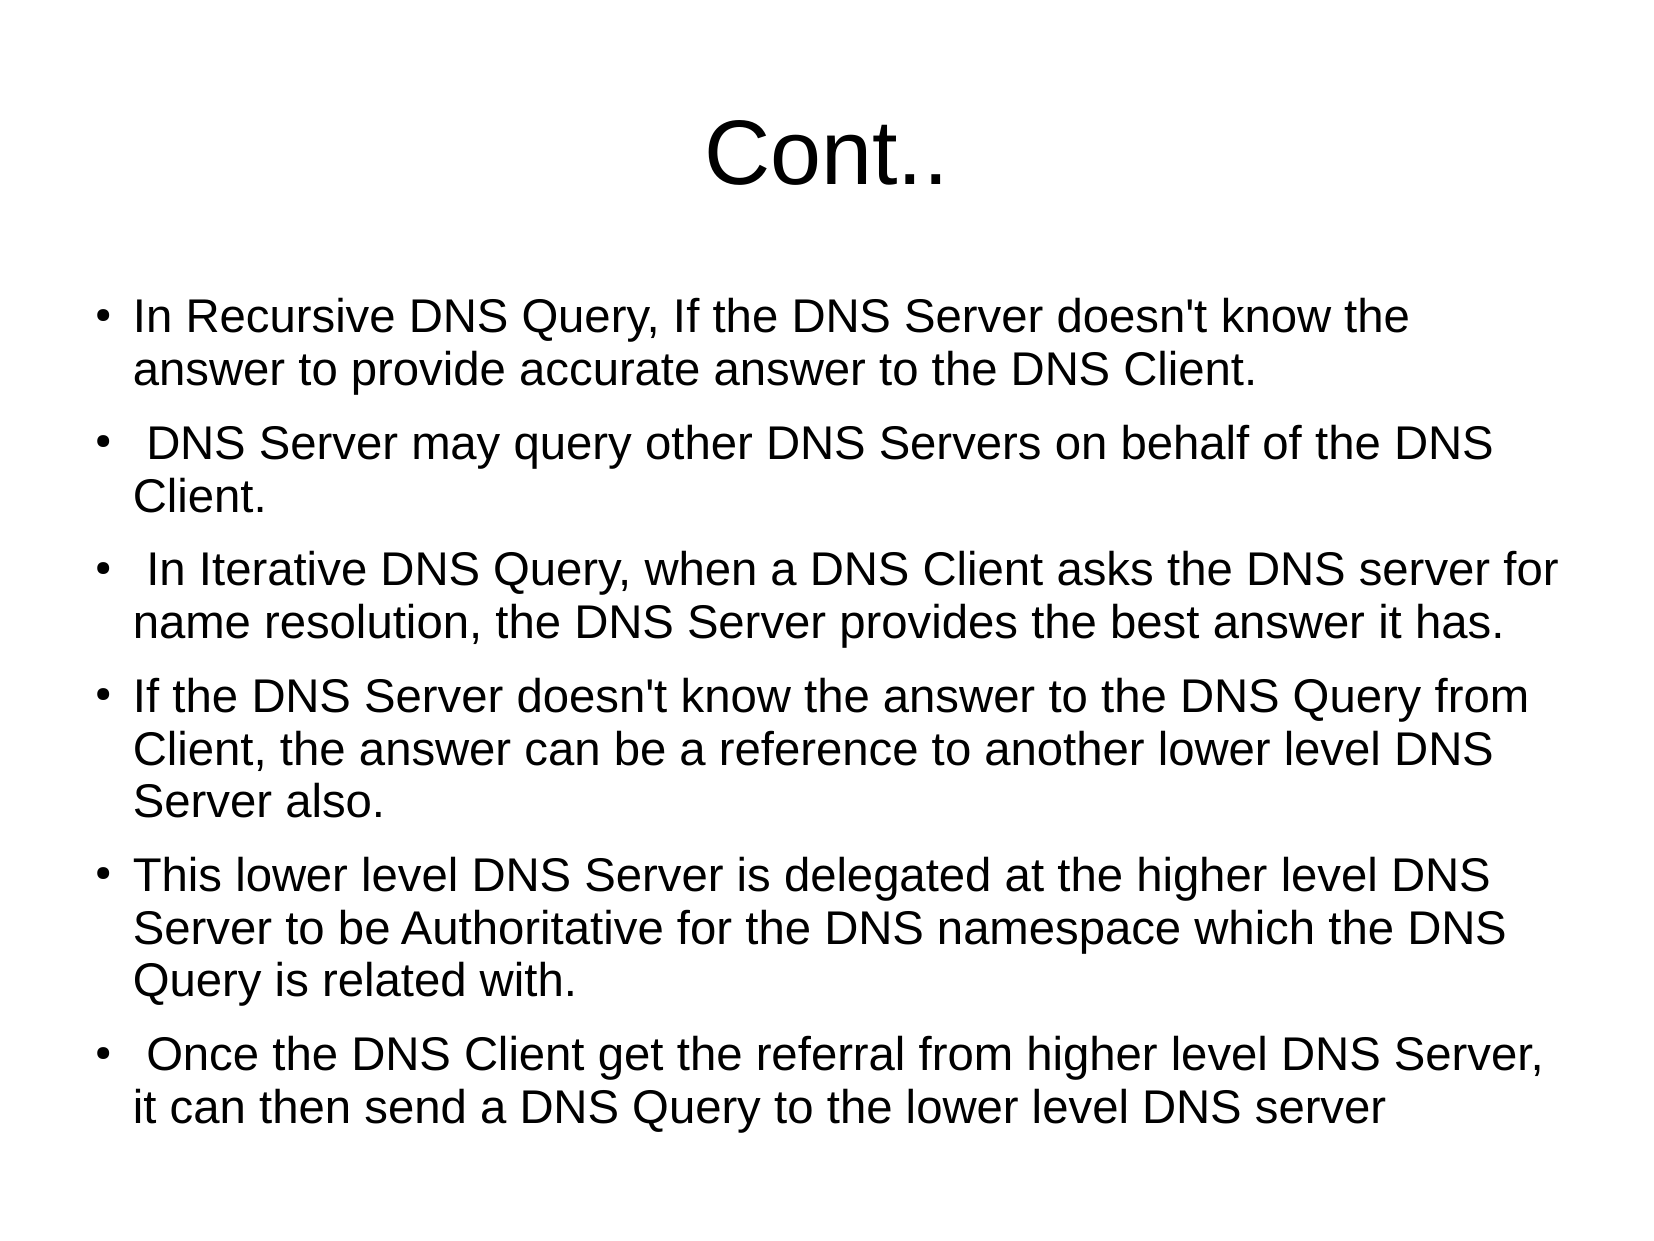

# Cont..
In Recursive DNS Query, If the DNS Server doesn't know the answer to provide accurate answer to the DNS Client.
 DNS Server may query other DNS Servers on behalf of the DNS Client.
 In Iterative DNS Query, when a DNS Client asks the DNS server for name resolution, the DNS Server provides the best answer it has.
If the DNS Server doesn't know the answer to the DNS Query from Client, the answer can be a reference to another lower level DNS Server also.
This lower level DNS Server is delegated at the higher level DNS Server to be Authoritative for the DNS namespace which the DNS Query is related with.
 Once the DNS Client get the referral from higher level DNS Server, it can then send a DNS Query to the lower level DNS server